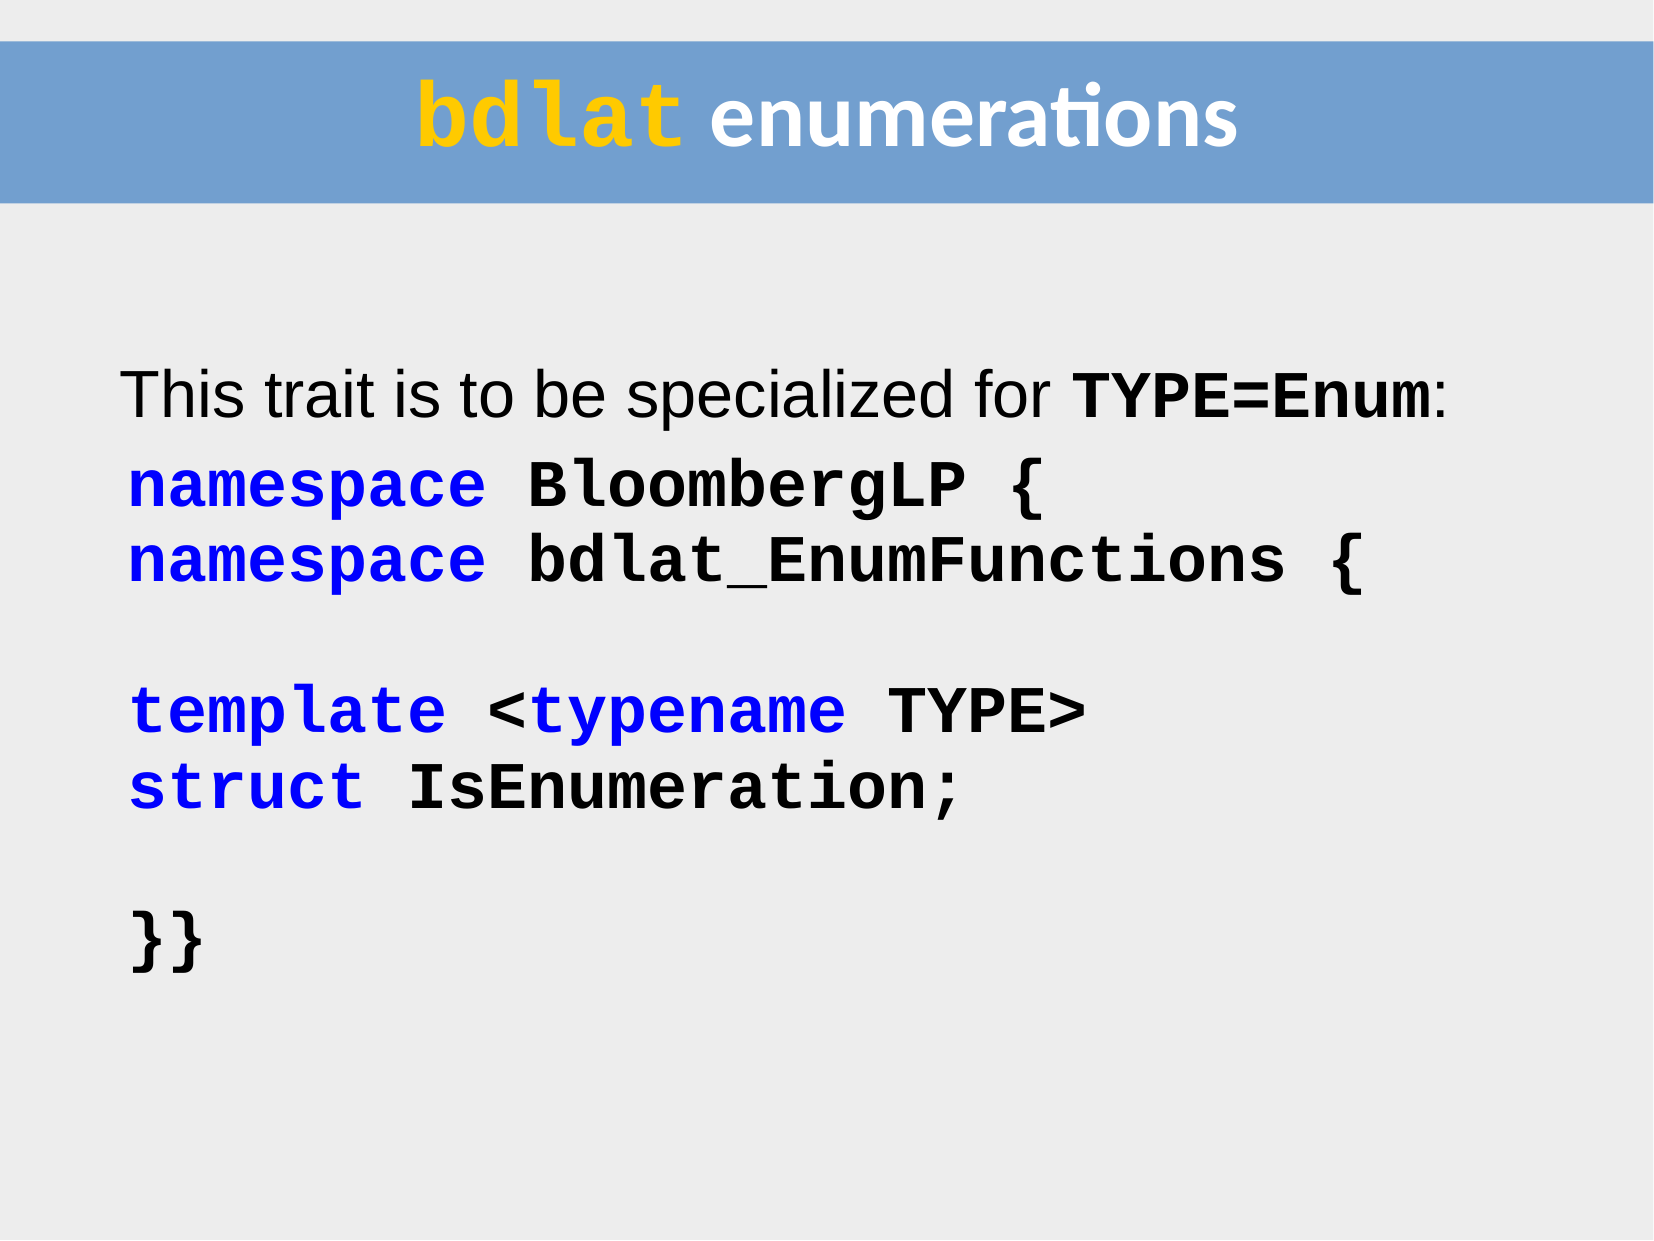

# bdlat enumerations
This trait is to be specialized for TYPE=Enum:
namespace BloombergLP {
namespace bdlat_EnumFunctions {
template <typename TYPE>
struct IsEnumeration;
}}